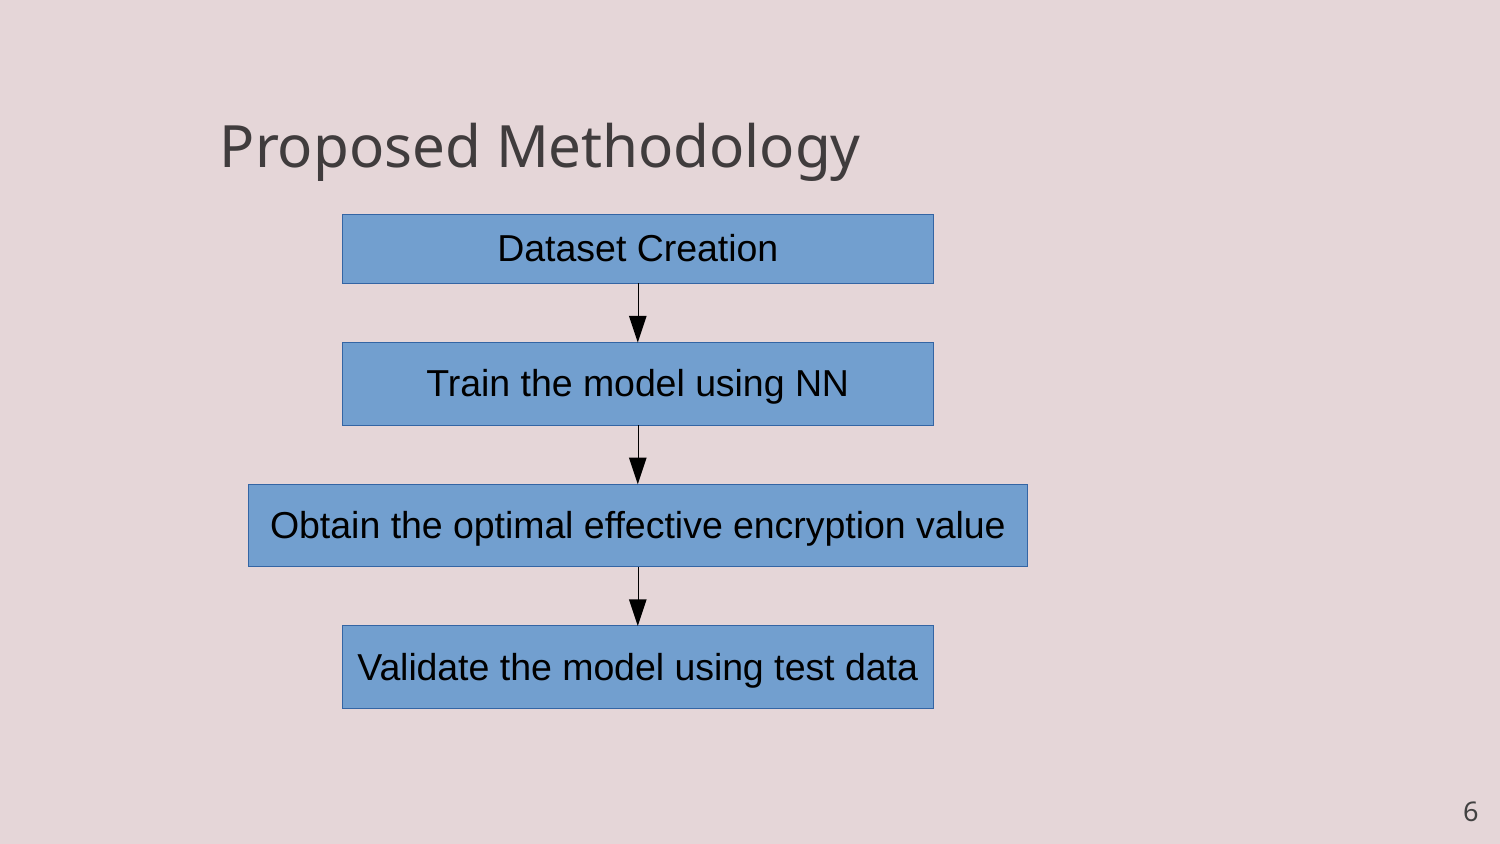

Proposed Methodology
Dataset Creation
Train the model using NN
Obtain the optimal effective encryption value
Validate the model using test data